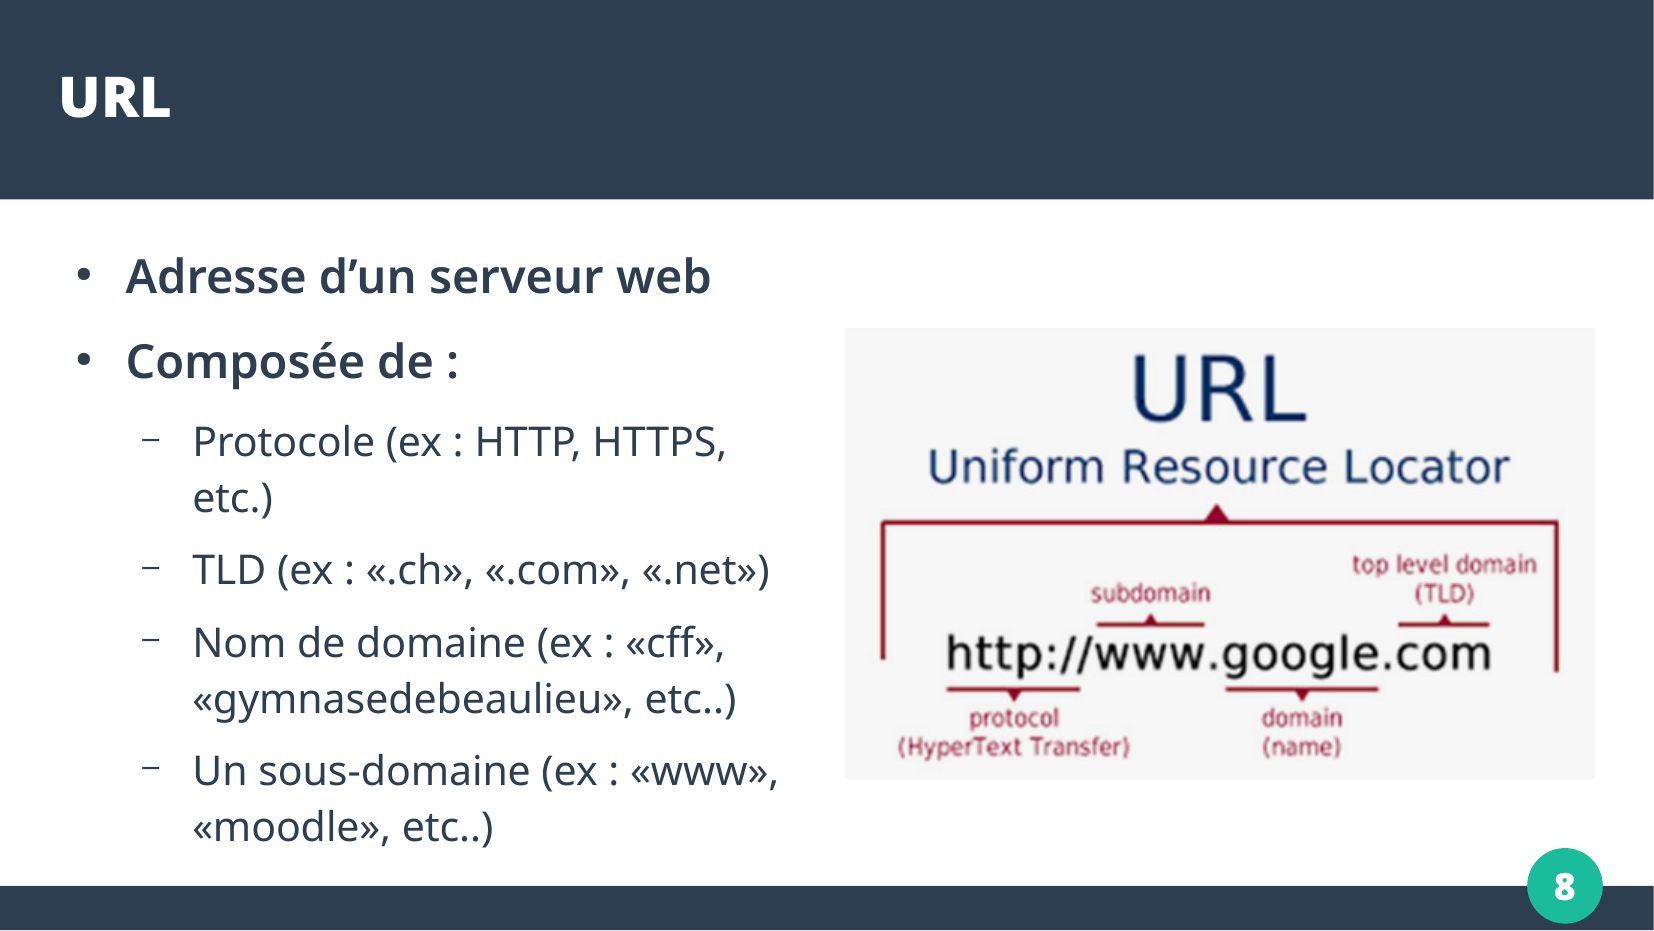

# URL
Adresse d’un serveur web
Composée de :
Protocole (ex : HTTP, HTTPS, etc.)
TLD (ex : «.ch», «.com», «.net»)
Nom de domaine (ex : «cff», «gymnasedebeaulieu», etc..)
Un sous-domaine (ex : «www», «moodle», etc..)